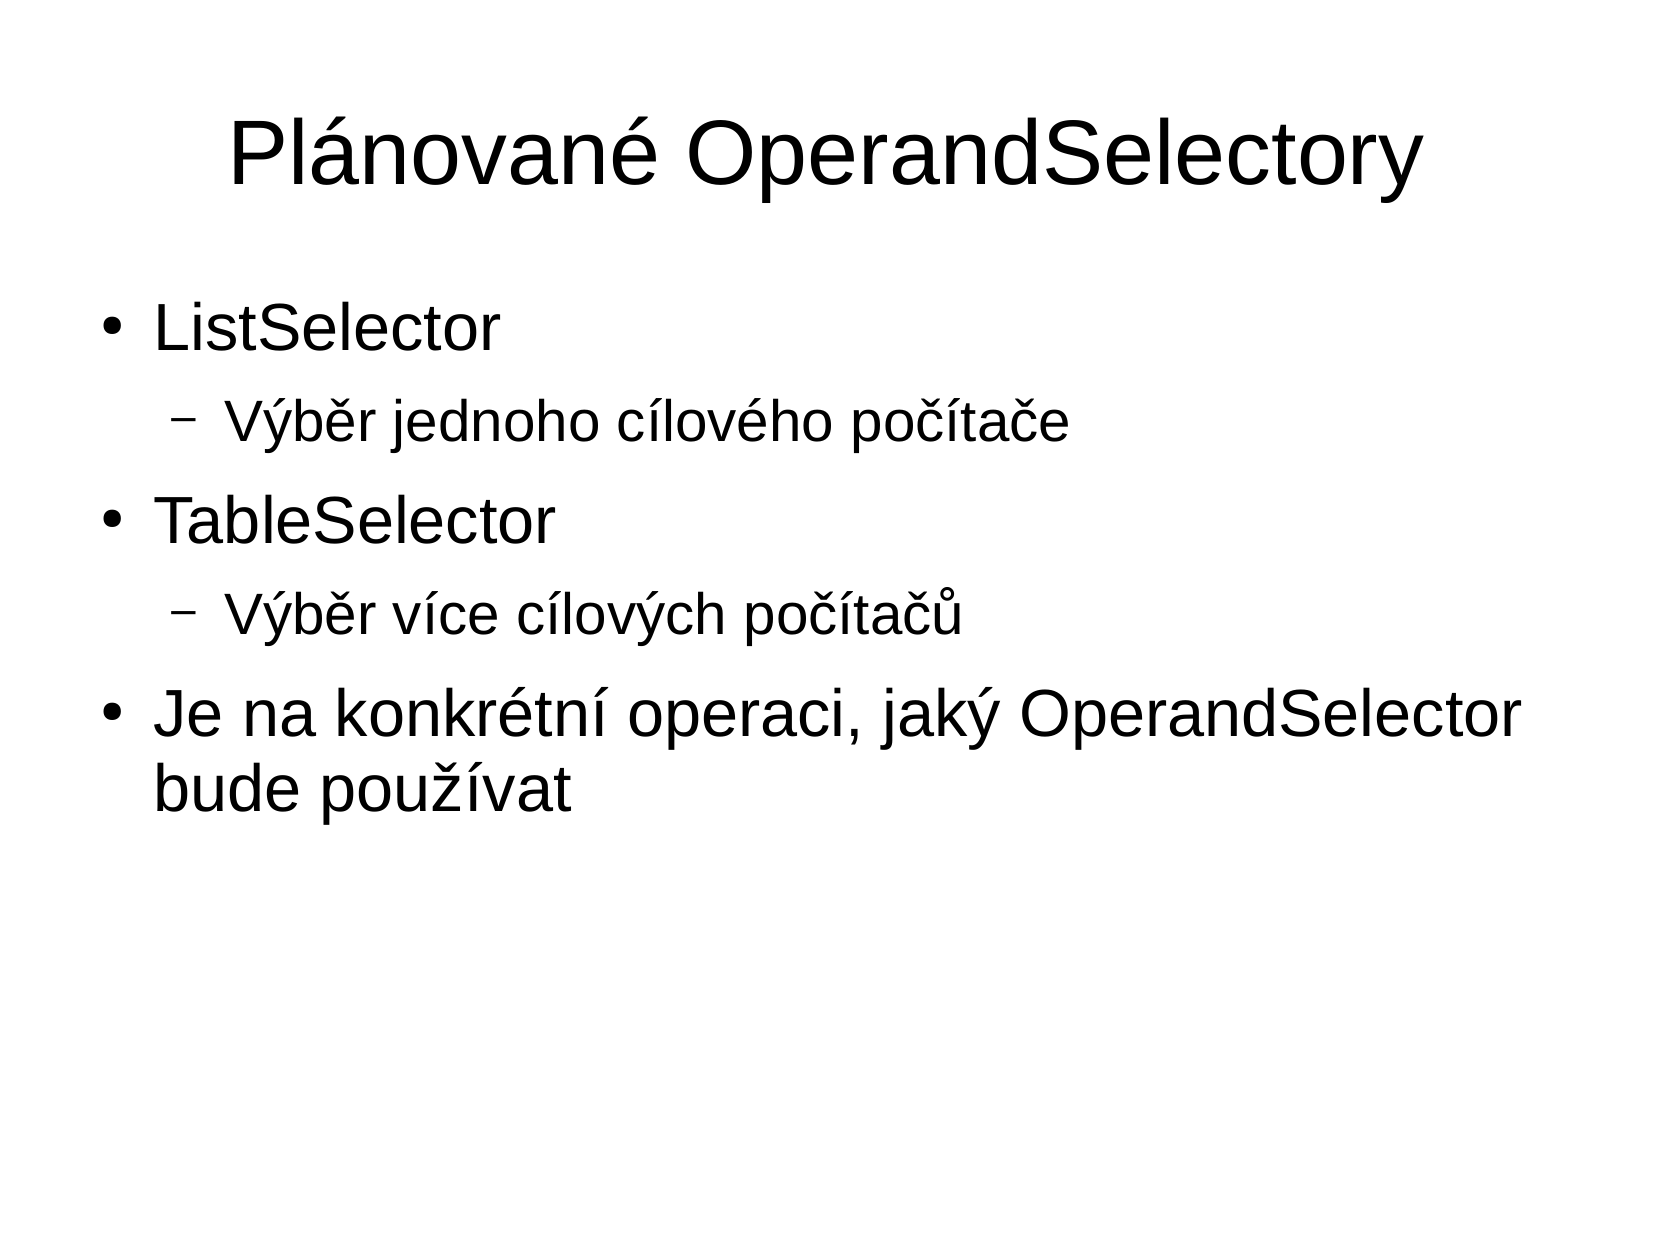

# Plánované OperandSelectory
ListSelector
Výběr jednoho cílového počítače
TableSelector
Výběr více cílových počítačů
Je na konkrétní operaci, jaký OperandSelector bude používat